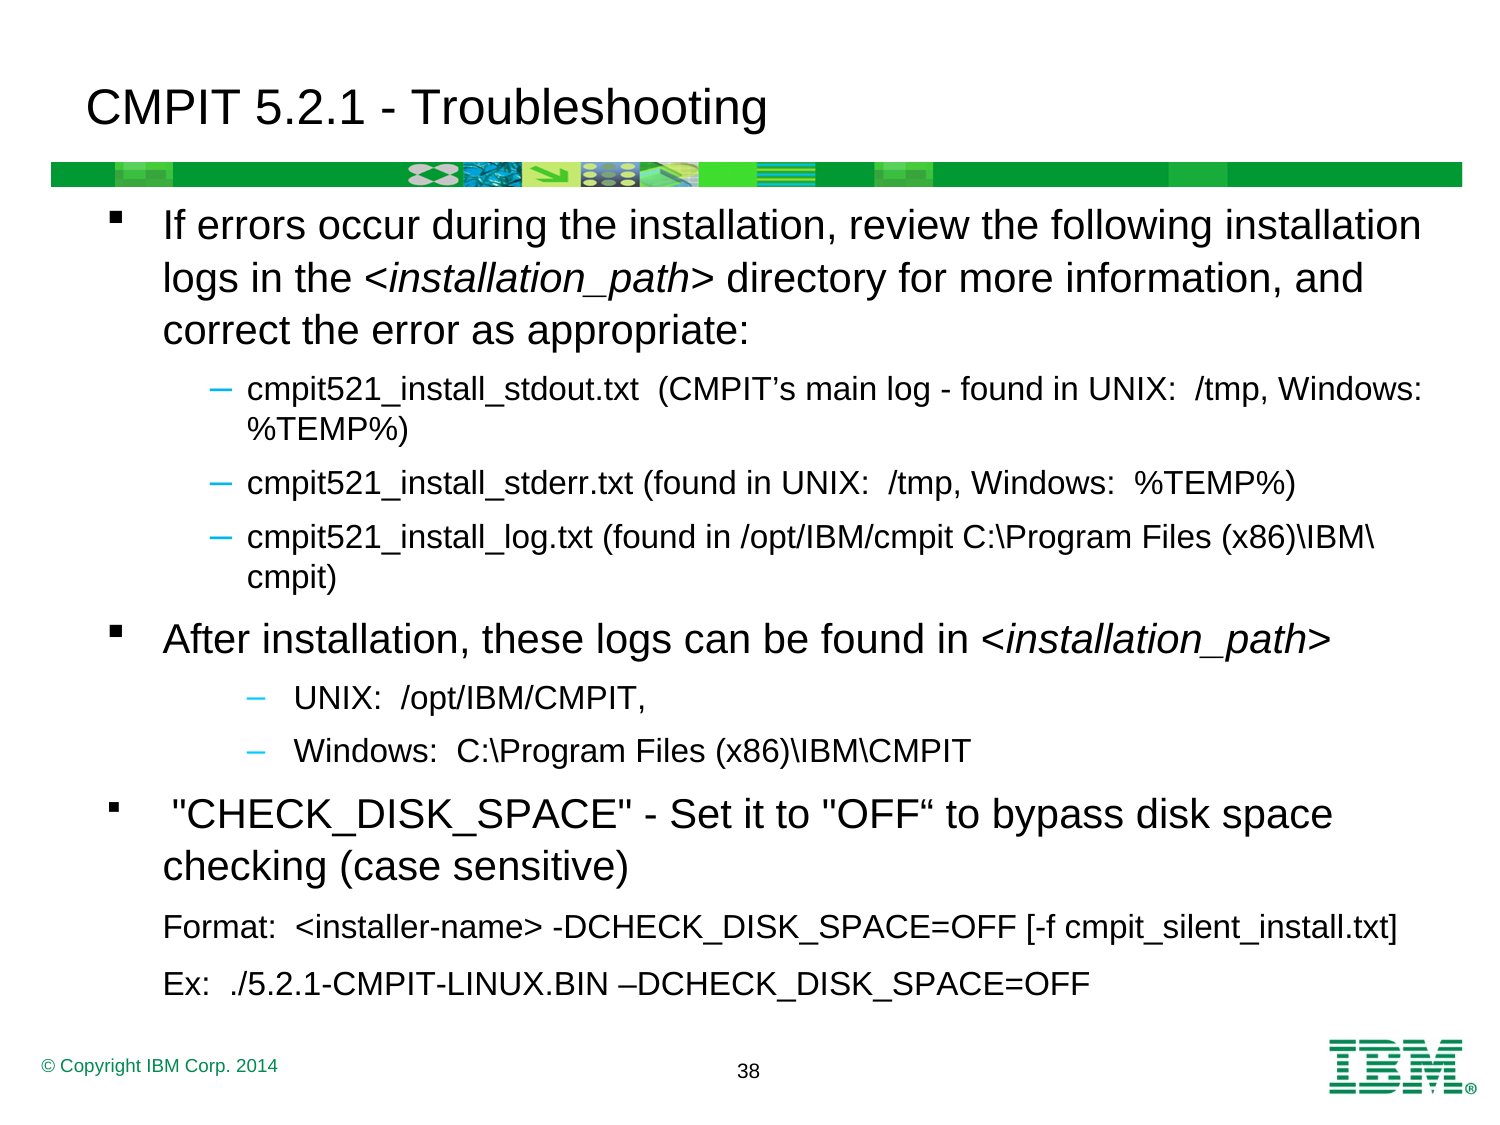

# CMPIT 5.2.1 - Troubleshooting
If errors occur during the installation, review the following installation logs in the <installation_path> directory for more information, and correct the error as appropriate:
cmpit521_install_stdout.txt (CMPIT’s main log - found in UNIX: /tmp, Windows: %TEMP%)
cmpit521_install_stderr.txt (found in UNIX: /tmp, Windows: %TEMP%)
cmpit521_install_log.txt (found in /opt/IBM/cmpit C:\Program Files (x86)\IBM\cmpit)
After installation, these logs can be found in <installation_path>
UNIX: /opt/IBM/CMPIT,
Windows: C:\Program Files (x86)\IBM\CMPIT
 "CHECK_DISK_SPACE" - Set it to "OFF“ to bypass disk space checking (case sensitive)
Format: <installer-name> -DCHECK_DISK_SPACE=OFF [-f cmpit_silent_install.txt]
Ex: ./5.2.1-CMPIT-LINUX.BIN –DCHECK_DISK_SPACE=OFF
38